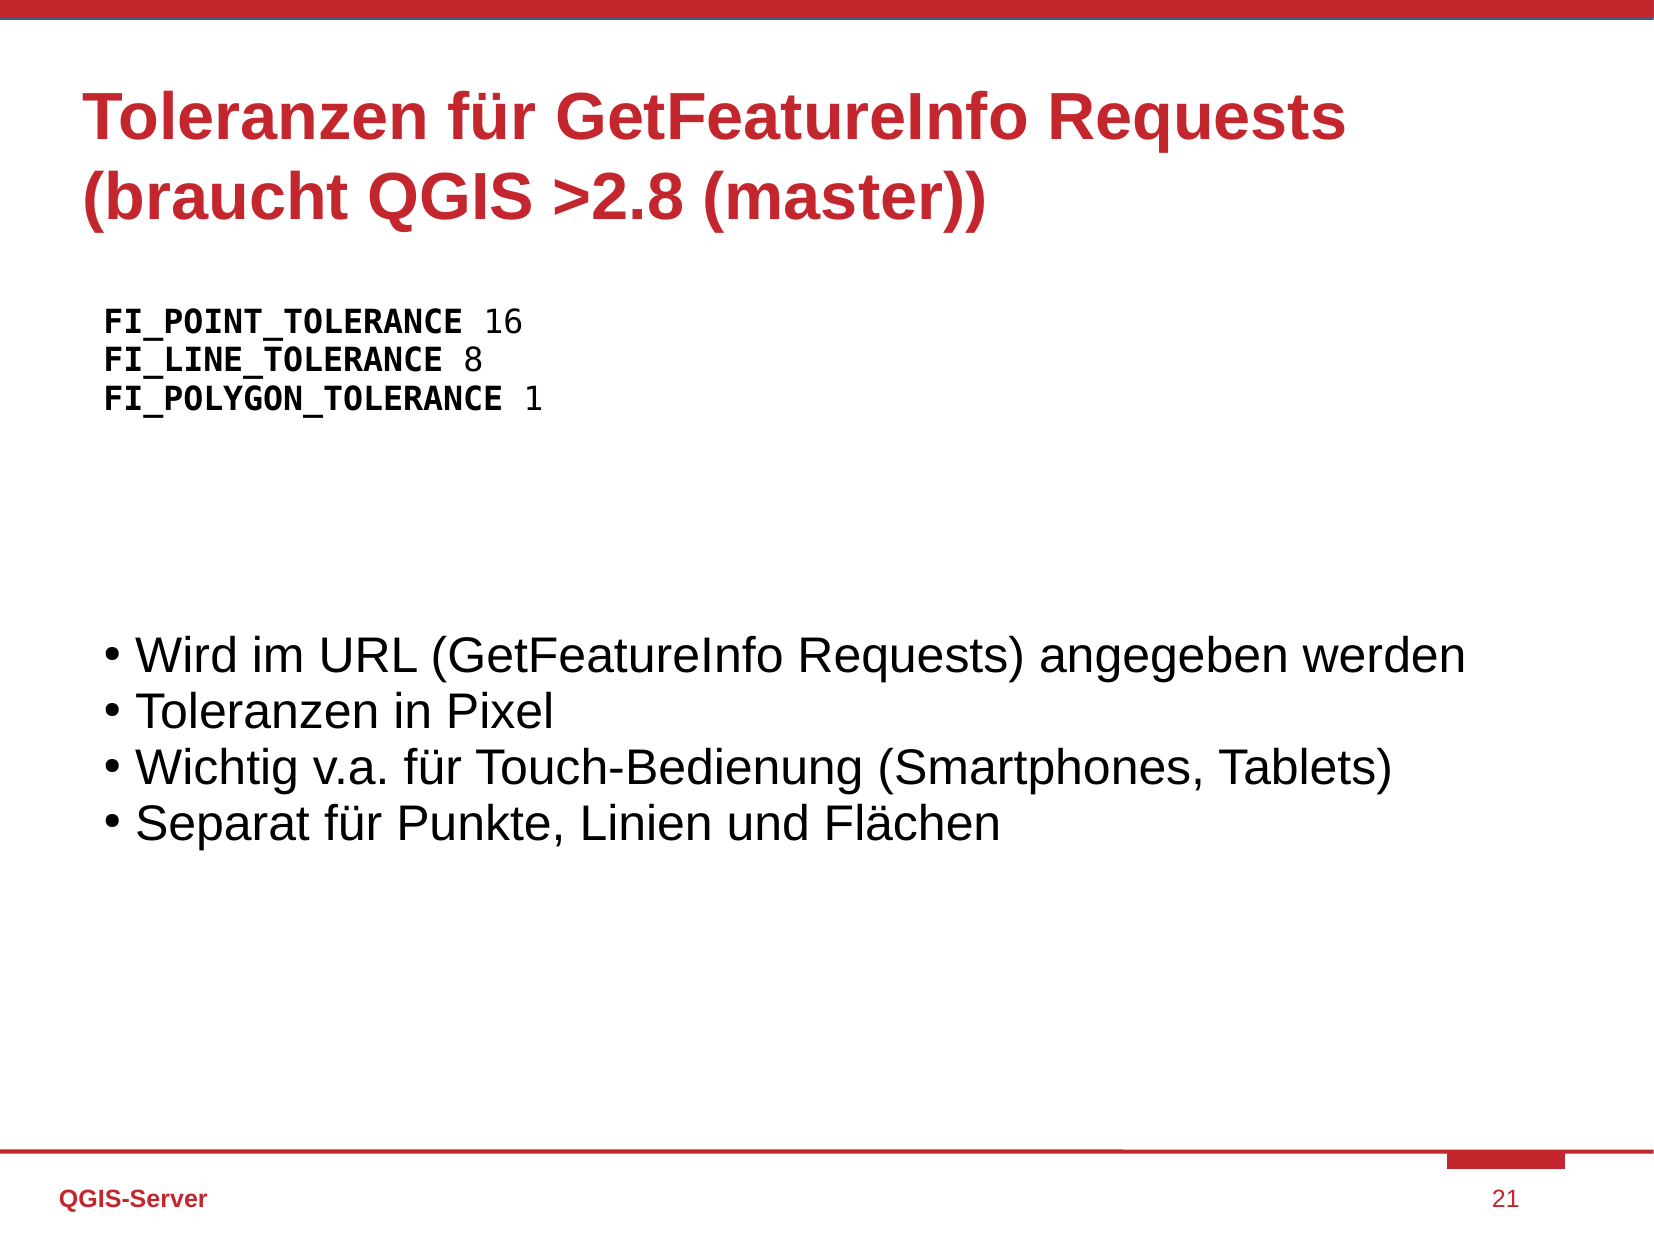

# Toleranzen für GetFeatureInfo Requests (braucht QGIS >2.8 (master))
FI_POINT_TOLERANCE 16
FI_LINE_TOLERANCE 8
FI_POLYGON_TOLERANCE 1
 Wird im URL (GetFeatureInfo Requests) angegeben werden
 Toleranzen in Pixel
 Wichtig v.a. für Touch-Bedienung (Smartphones, Tablets)
 Separat für Punkte, Linien und Flächen
QGIS-Server